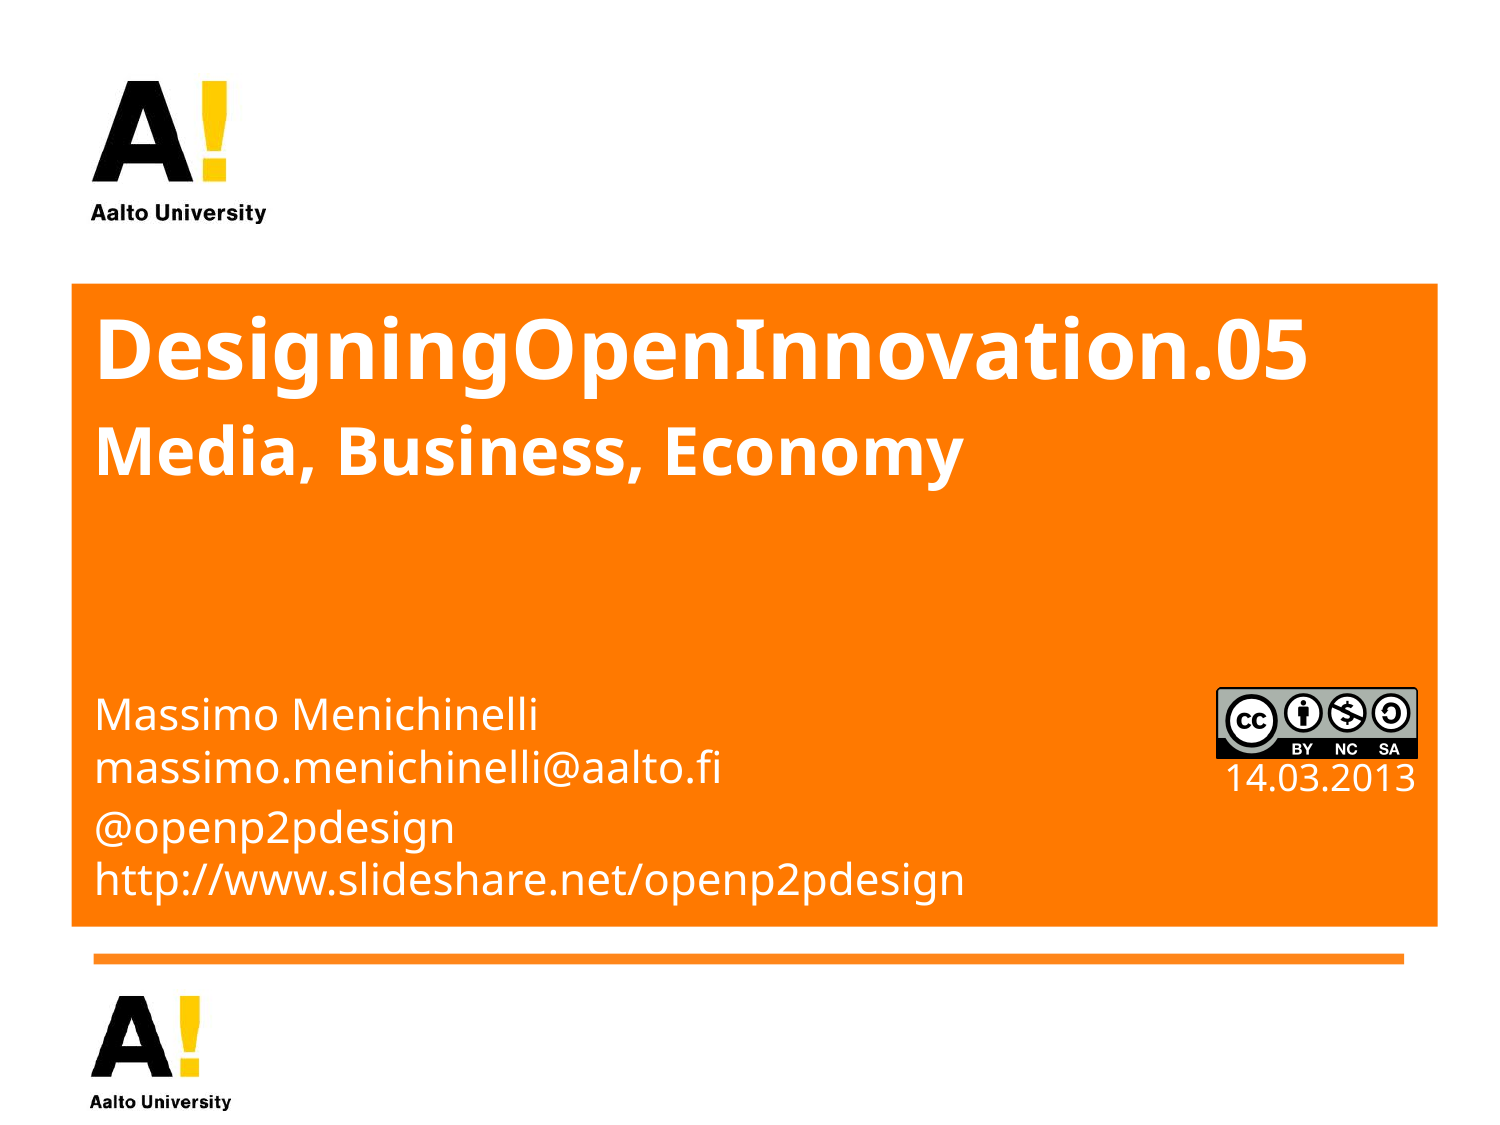

#
DesigningOpenInnovation.05
Media, Business, Economy
Massimo Menichinelli
massimo.menichinelli@aalto.fi
@openp2pdesign
http://www.slideshare.net/openp2pdesign
14.03.2013